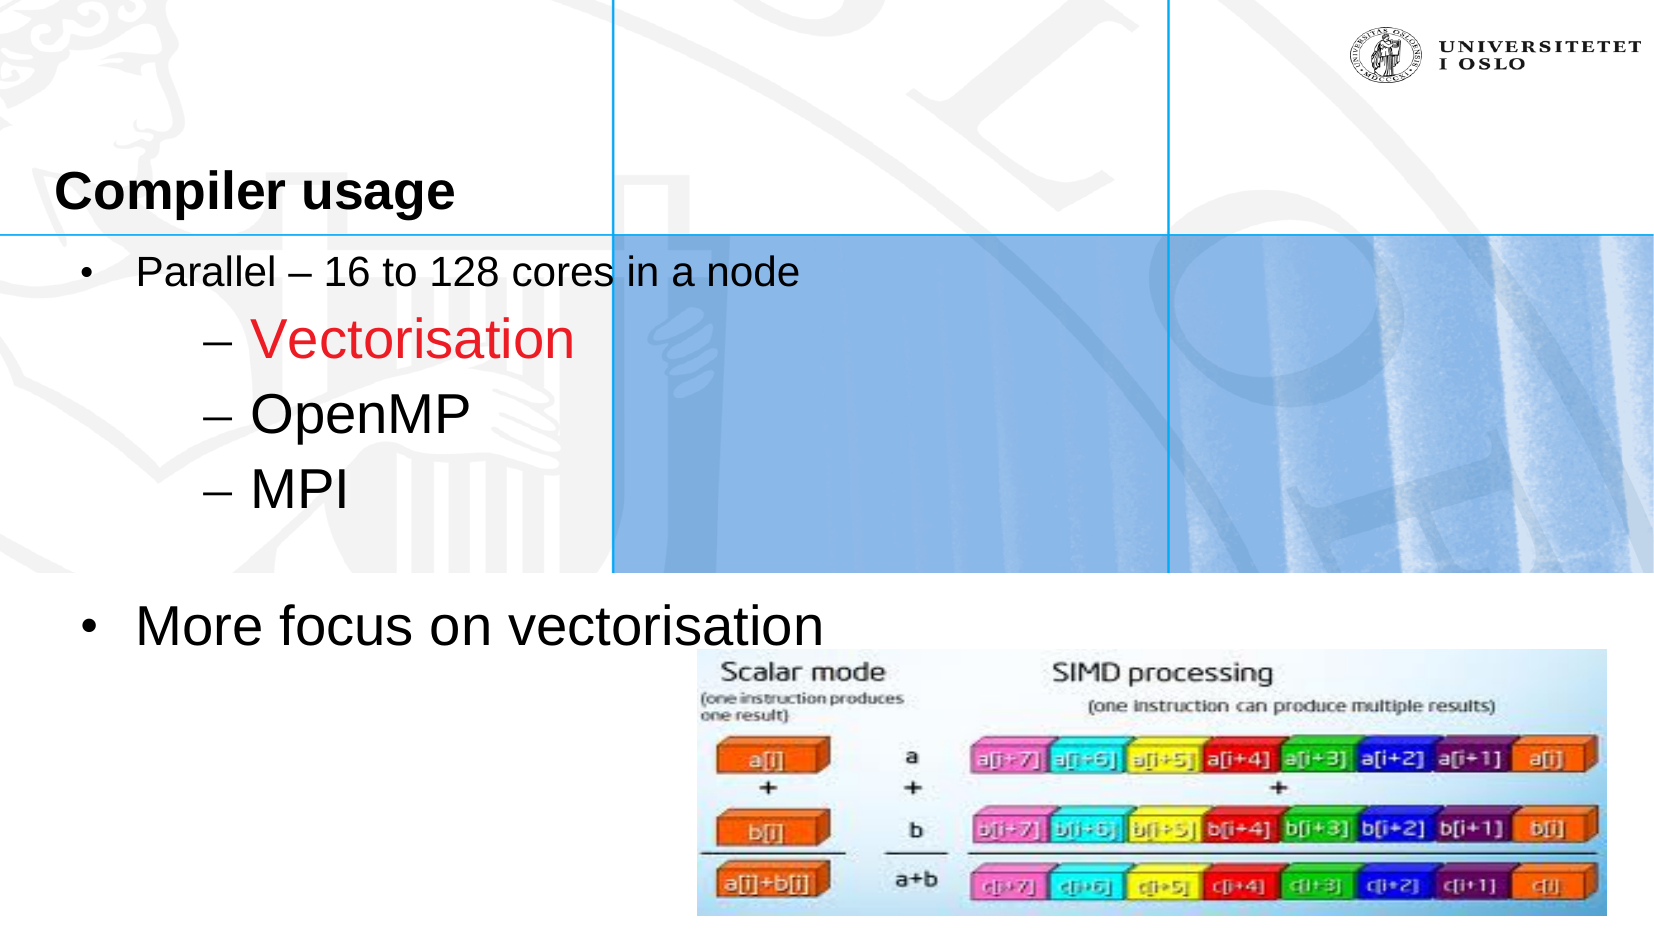

# Compiler usage
Parallel – 16 to 128 cores in a node
Vectorisation
OpenMP
MPI
More focus on vectorisation